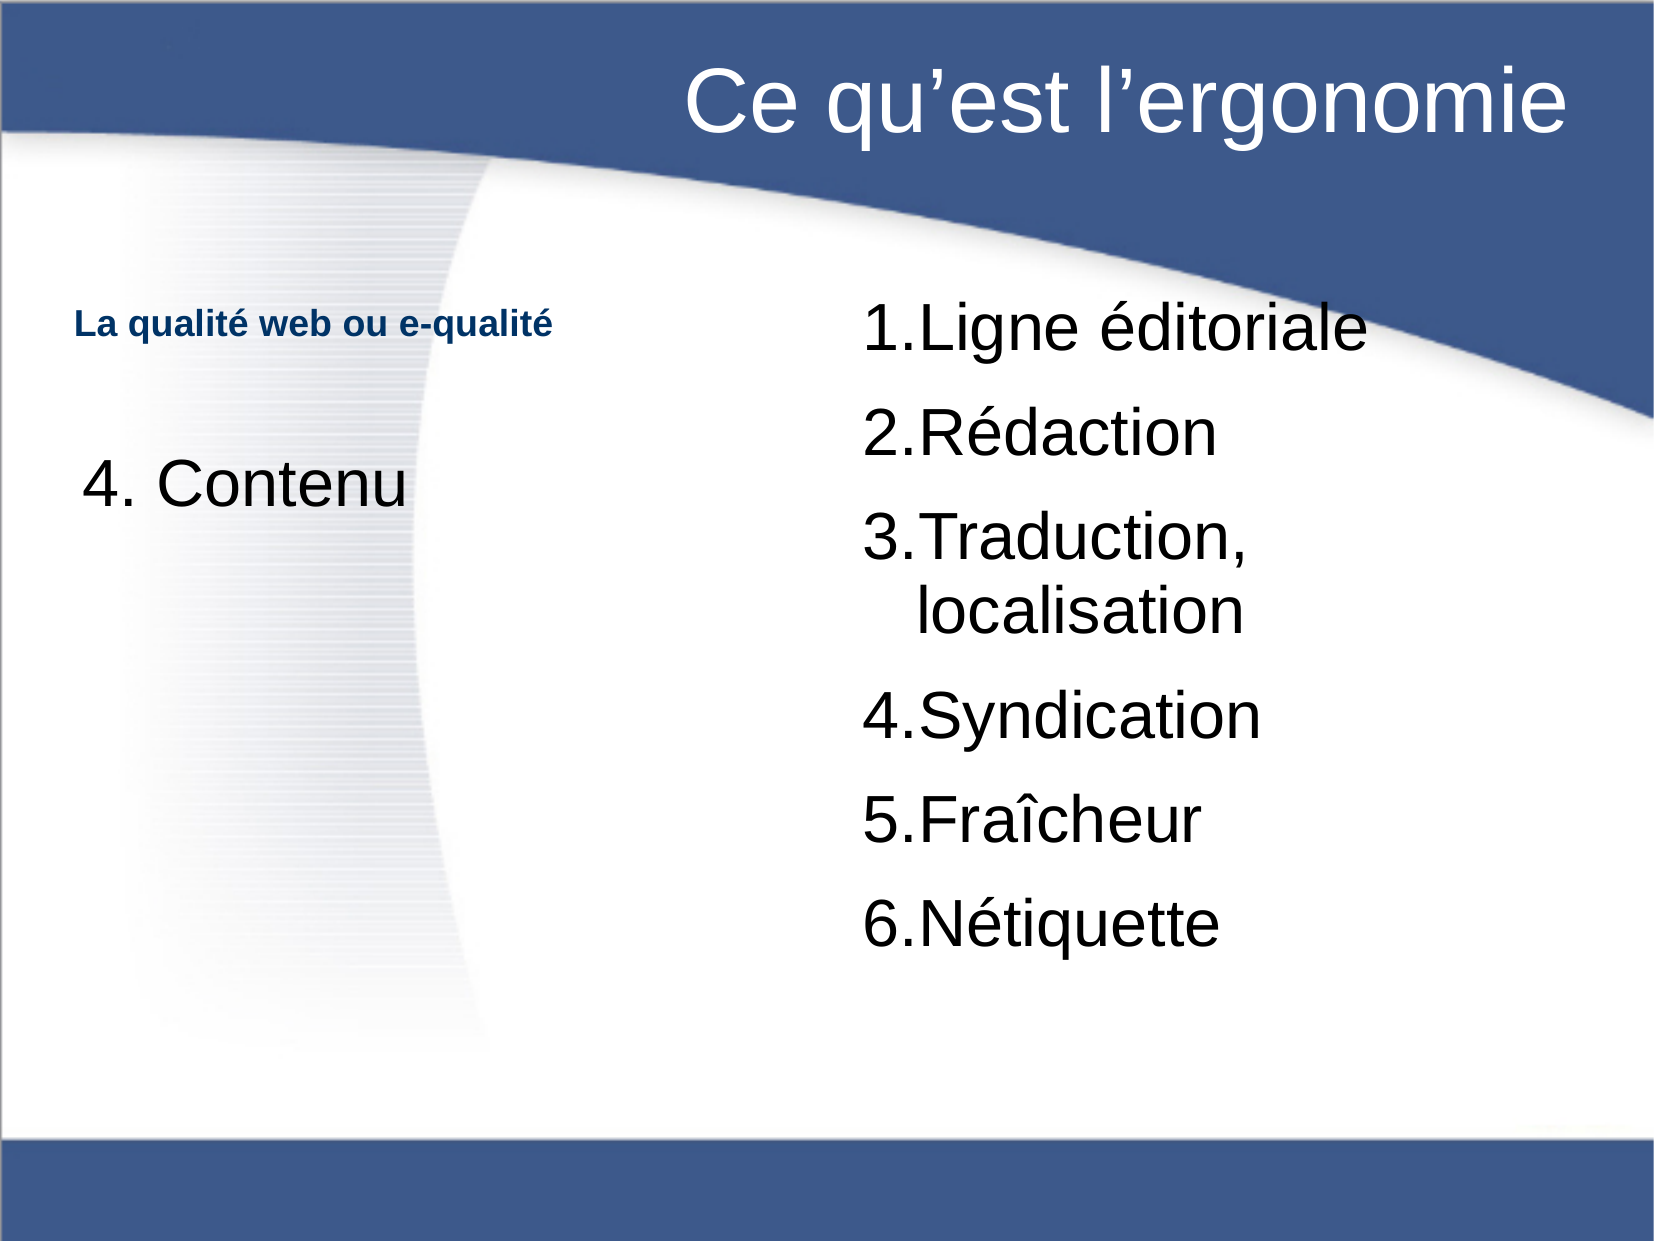

# Ce qu’est l’ergonomie
Ligne éditoriale
Rédaction
Traduction, localisation
Syndication
Fraîcheur
Nétiquette
La qualité web ou e-qualité
4. Contenu